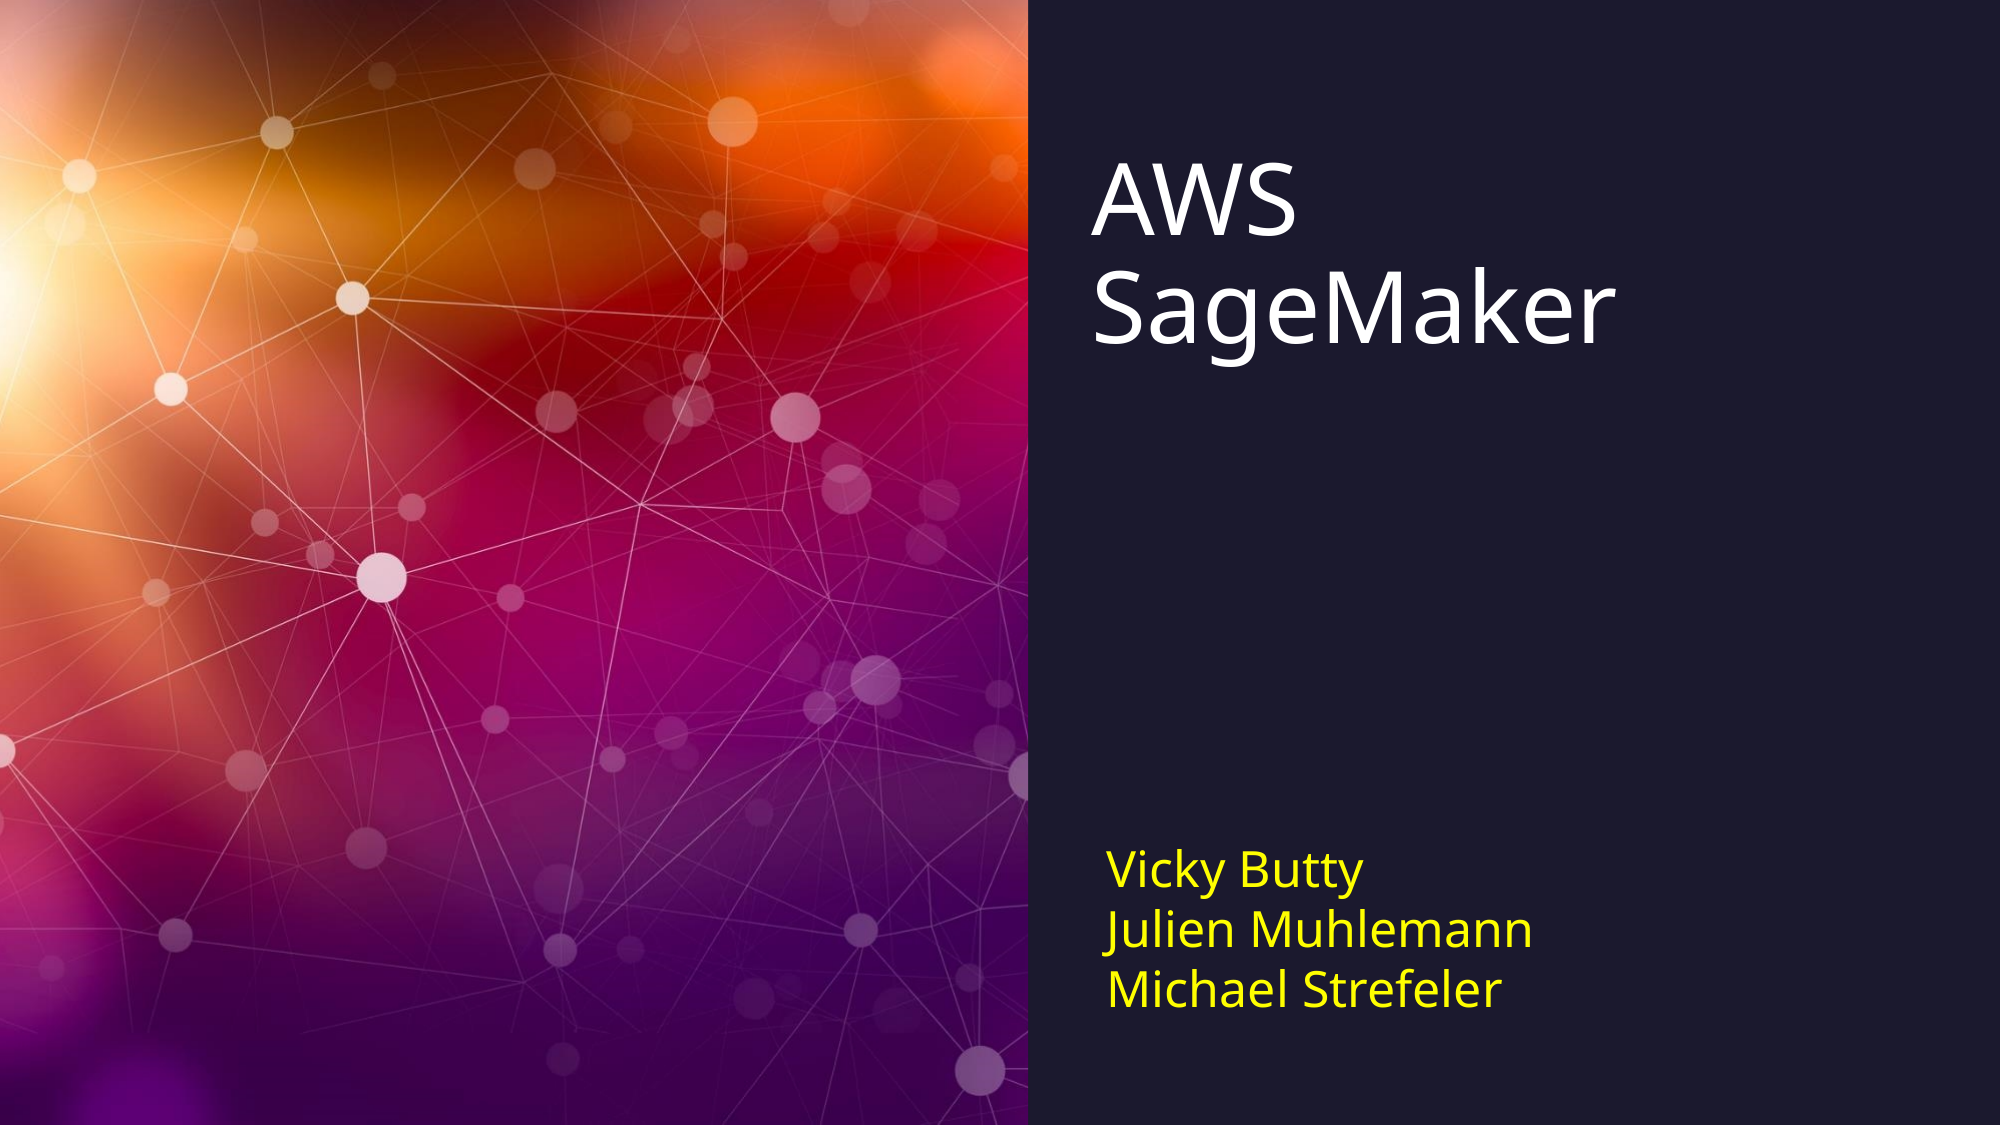

# AWS SageMaker
Vicky Butty
Julien Muhlemann
Michael Strefeler